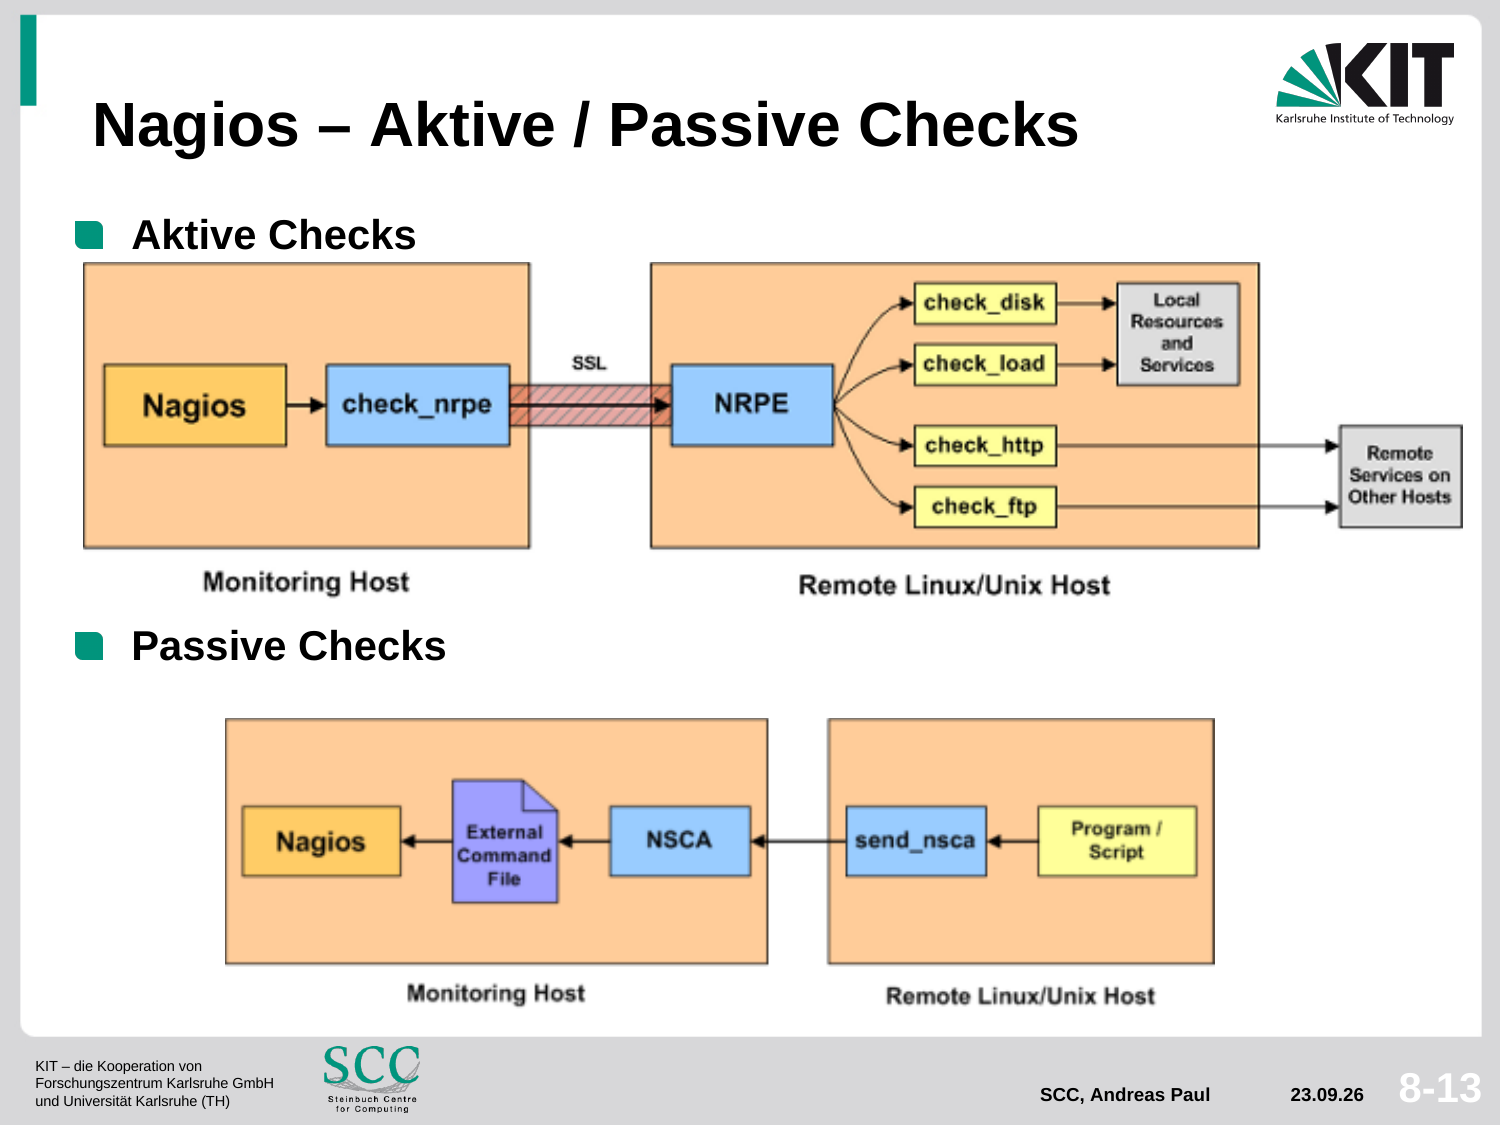

# Nagios – Aktive / Passive Checks
Aktive Checks
Passive Checks
8
SCC, Andreas Paul